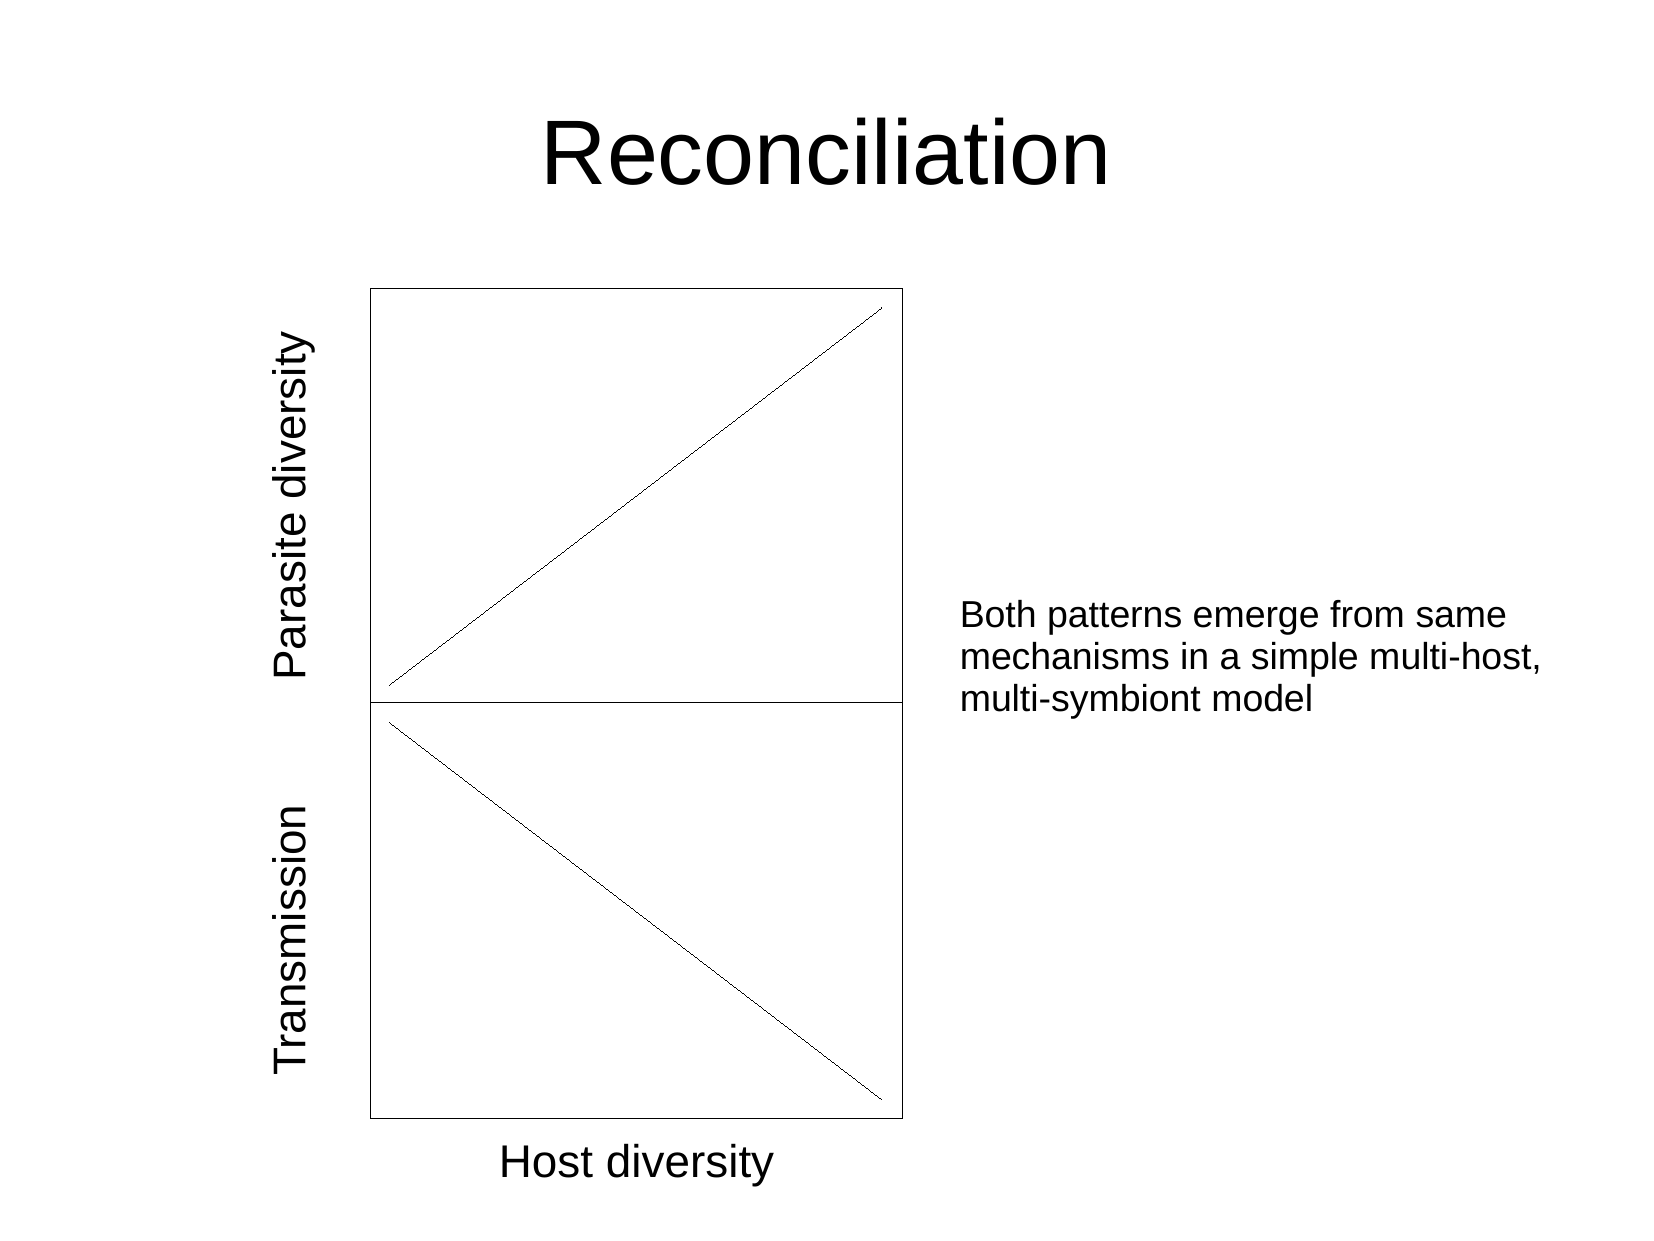

# Reconciliation
Parasite diversity
Both patterns emerge from same mechanisms in a simple multi-host, multi-symbiont model
Transmission
Host diversity